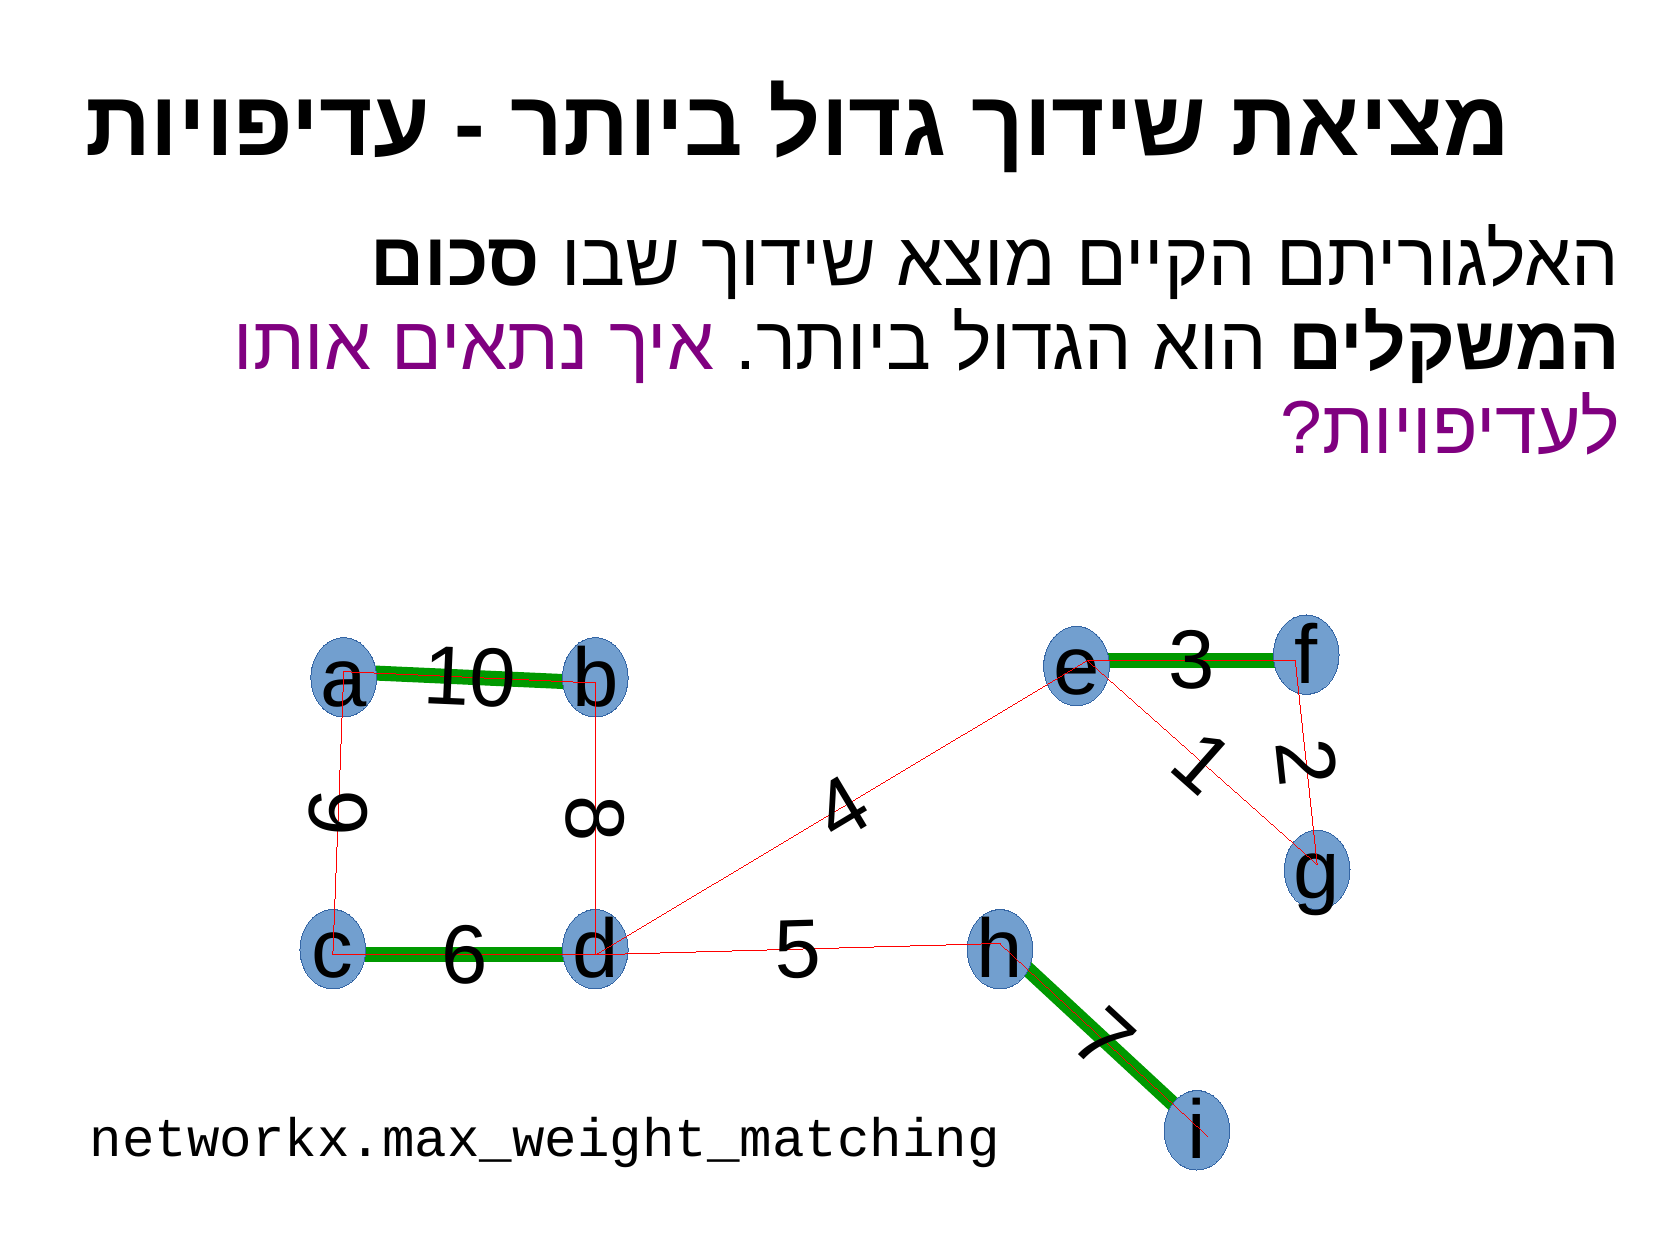

# מציאת שידוך גדול ביותר - עדיפויות
האלגוריתם הקיים מוצא שידוך שבו סכום המשקלים הוא הגדול ביותר. איך נתאים אותו לעדיפויות?
f
e
a
b
4
1
3
2
9
10
8
g
c
d
h
5
7
6
i
networkx.max_weight_matching